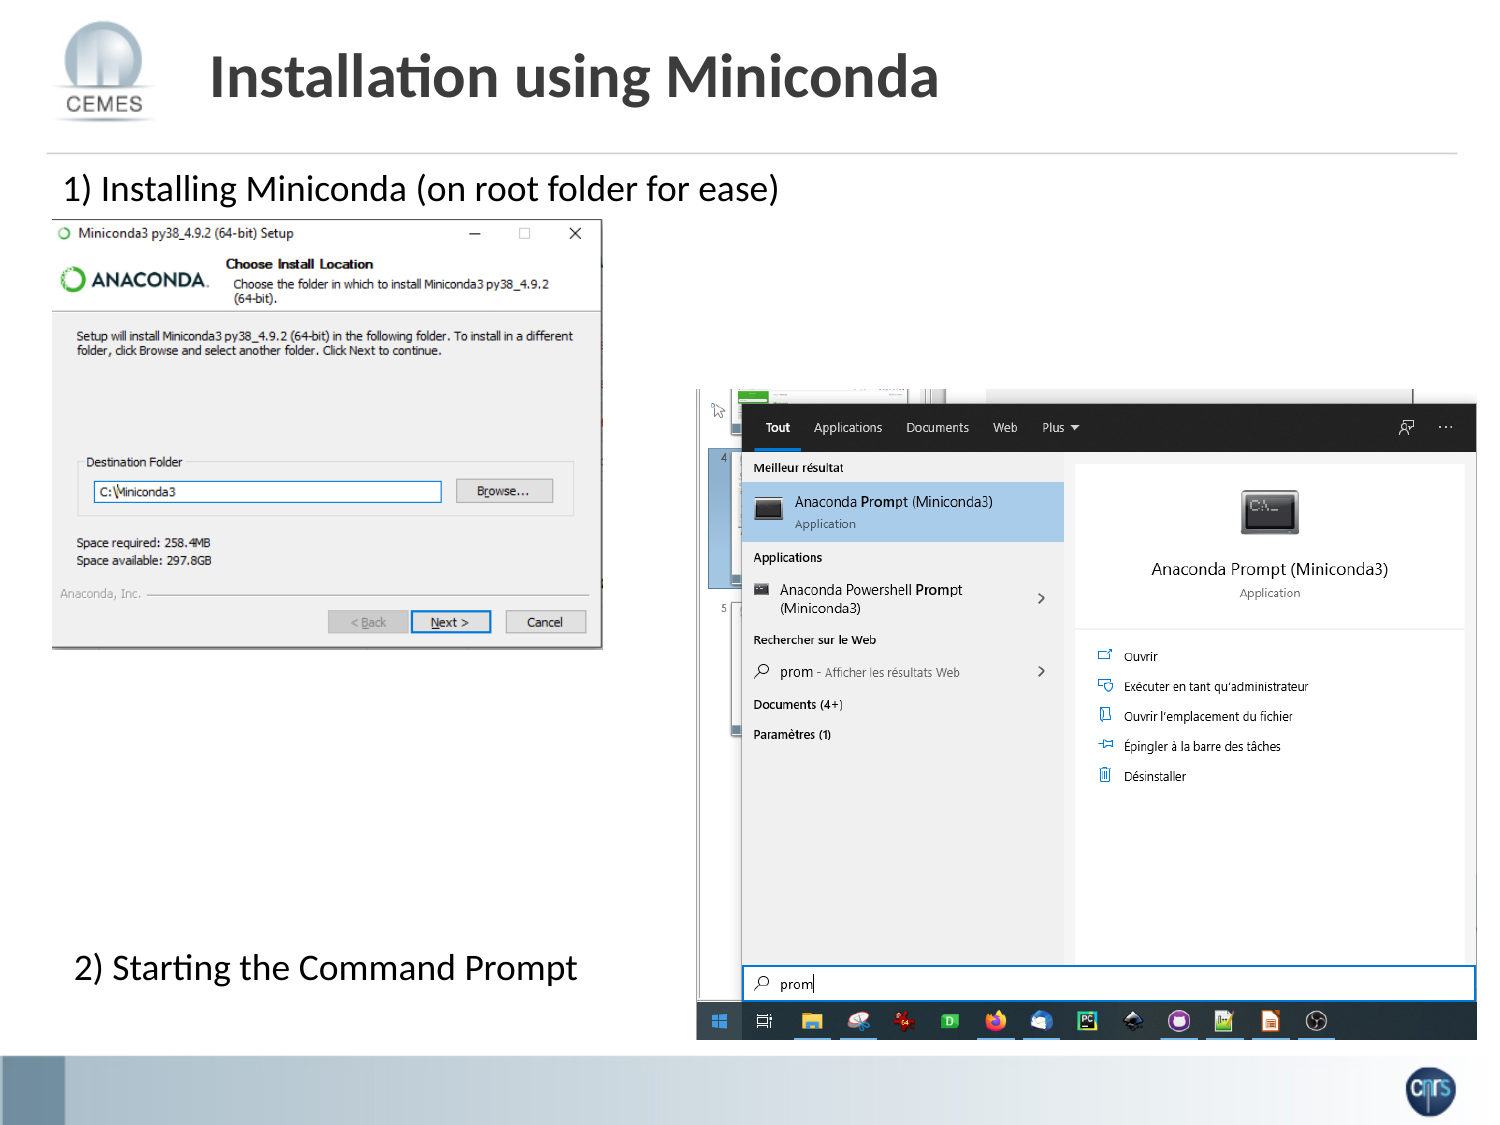

Installation using Miniconda
1) Installing Miniconda (on root folder for ease)
2) Starting the Command Prompt